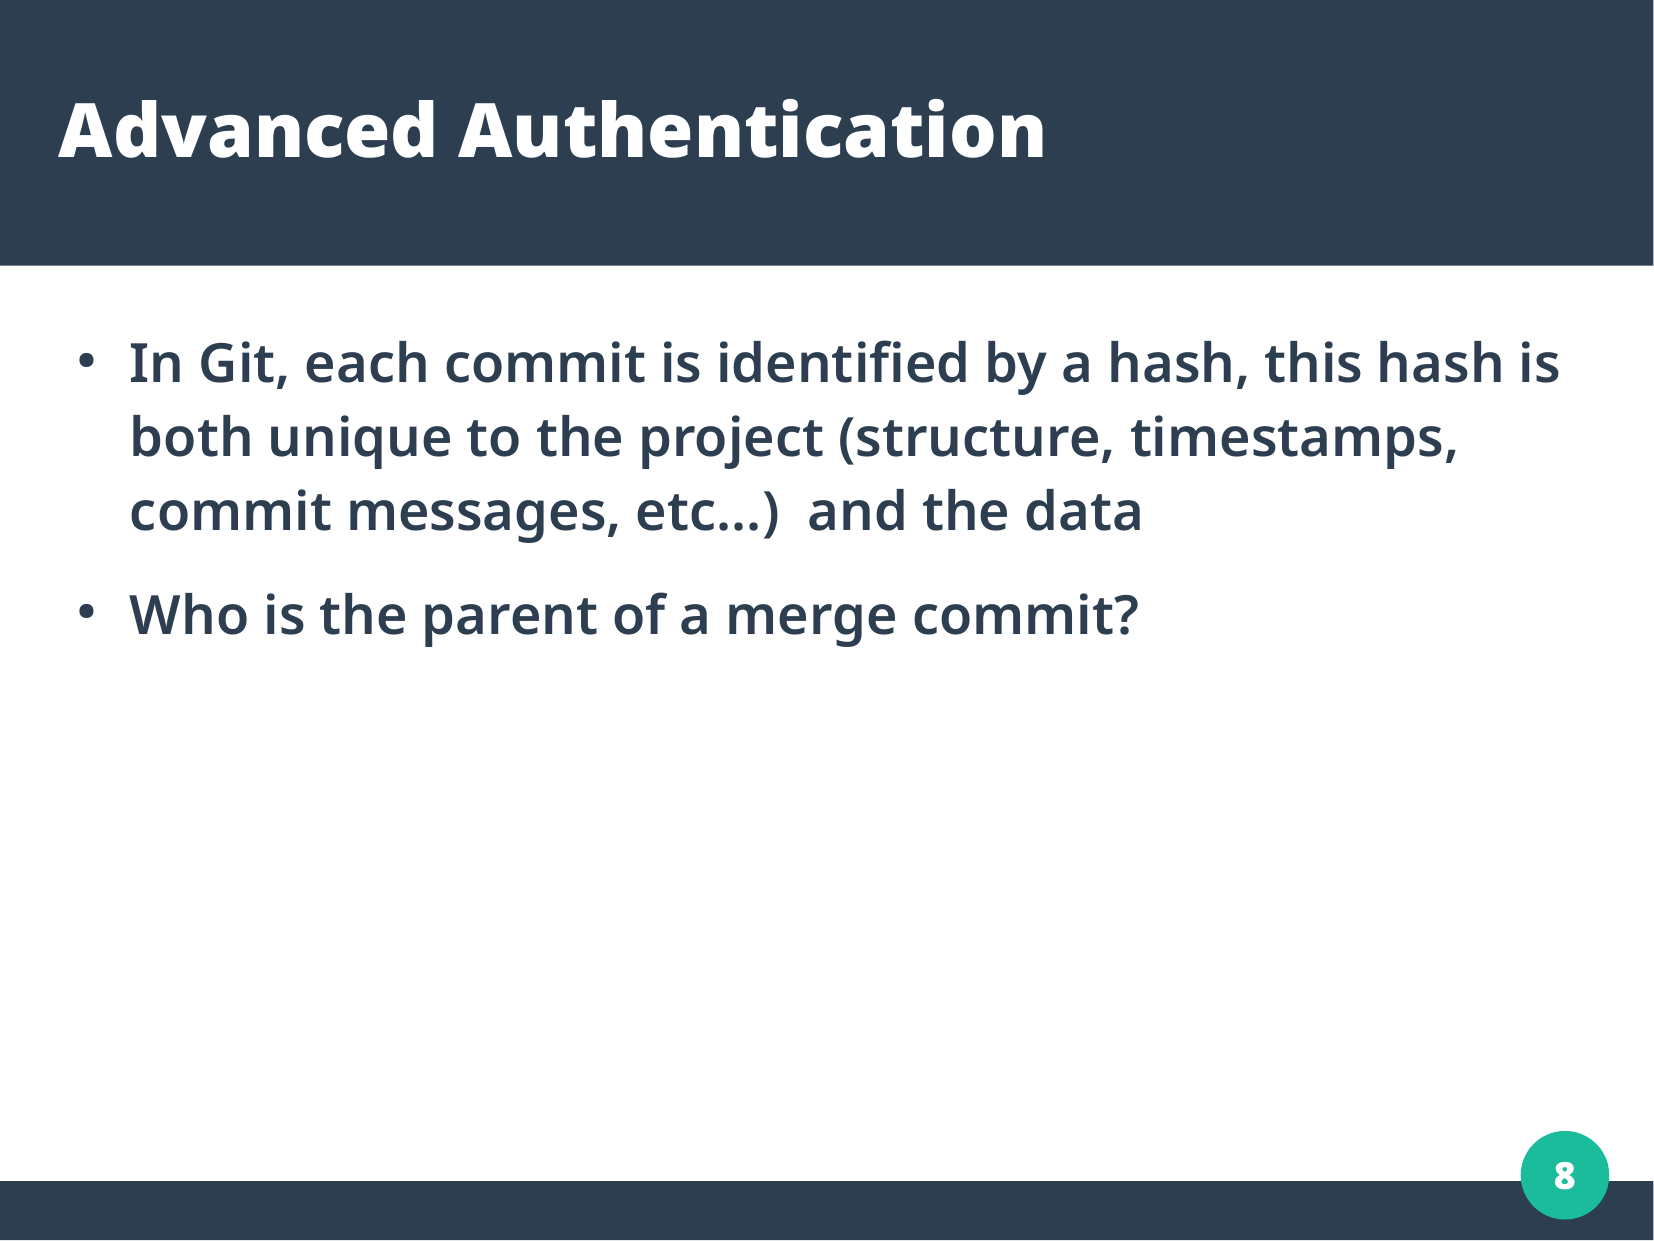

# Advanced Authentication
In Git, each commit is identified by a hash, this hash is both unique to the project (structure, timestamps, commit messages, etc...) and the data
Who is the parent of a merge commit?
8